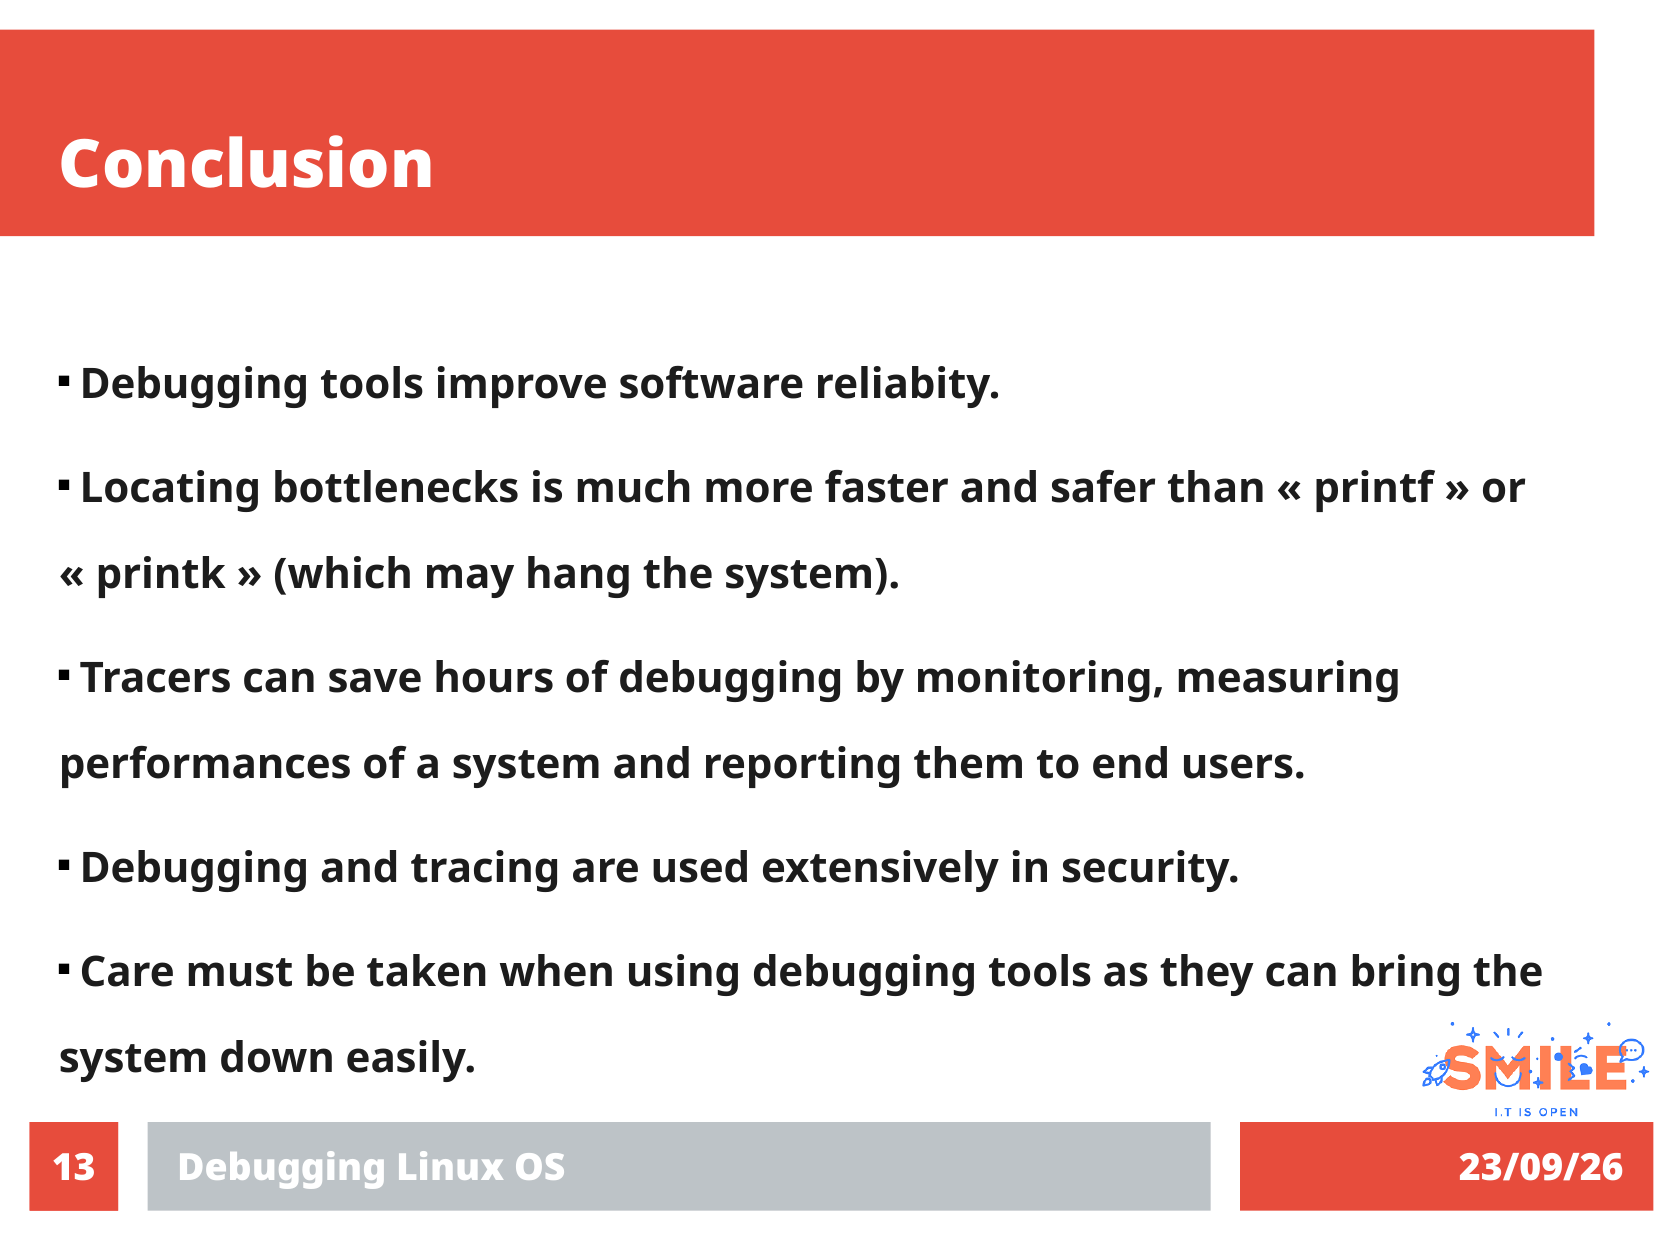

# Conclusion
 Debugging tools improve software reliabity.
 Locating bottlenecks is much more faster and safer than « printf » or « printk » (which may hang the system).
 Tracers can save hours of debugging by monitoring, measuring performances of a system and reporting them to end users.
 Debugging and tracing are used extensively in security.
 Care must be taken when using debugging tools as they can bring the system down easily.
13
Debugging Linux OS